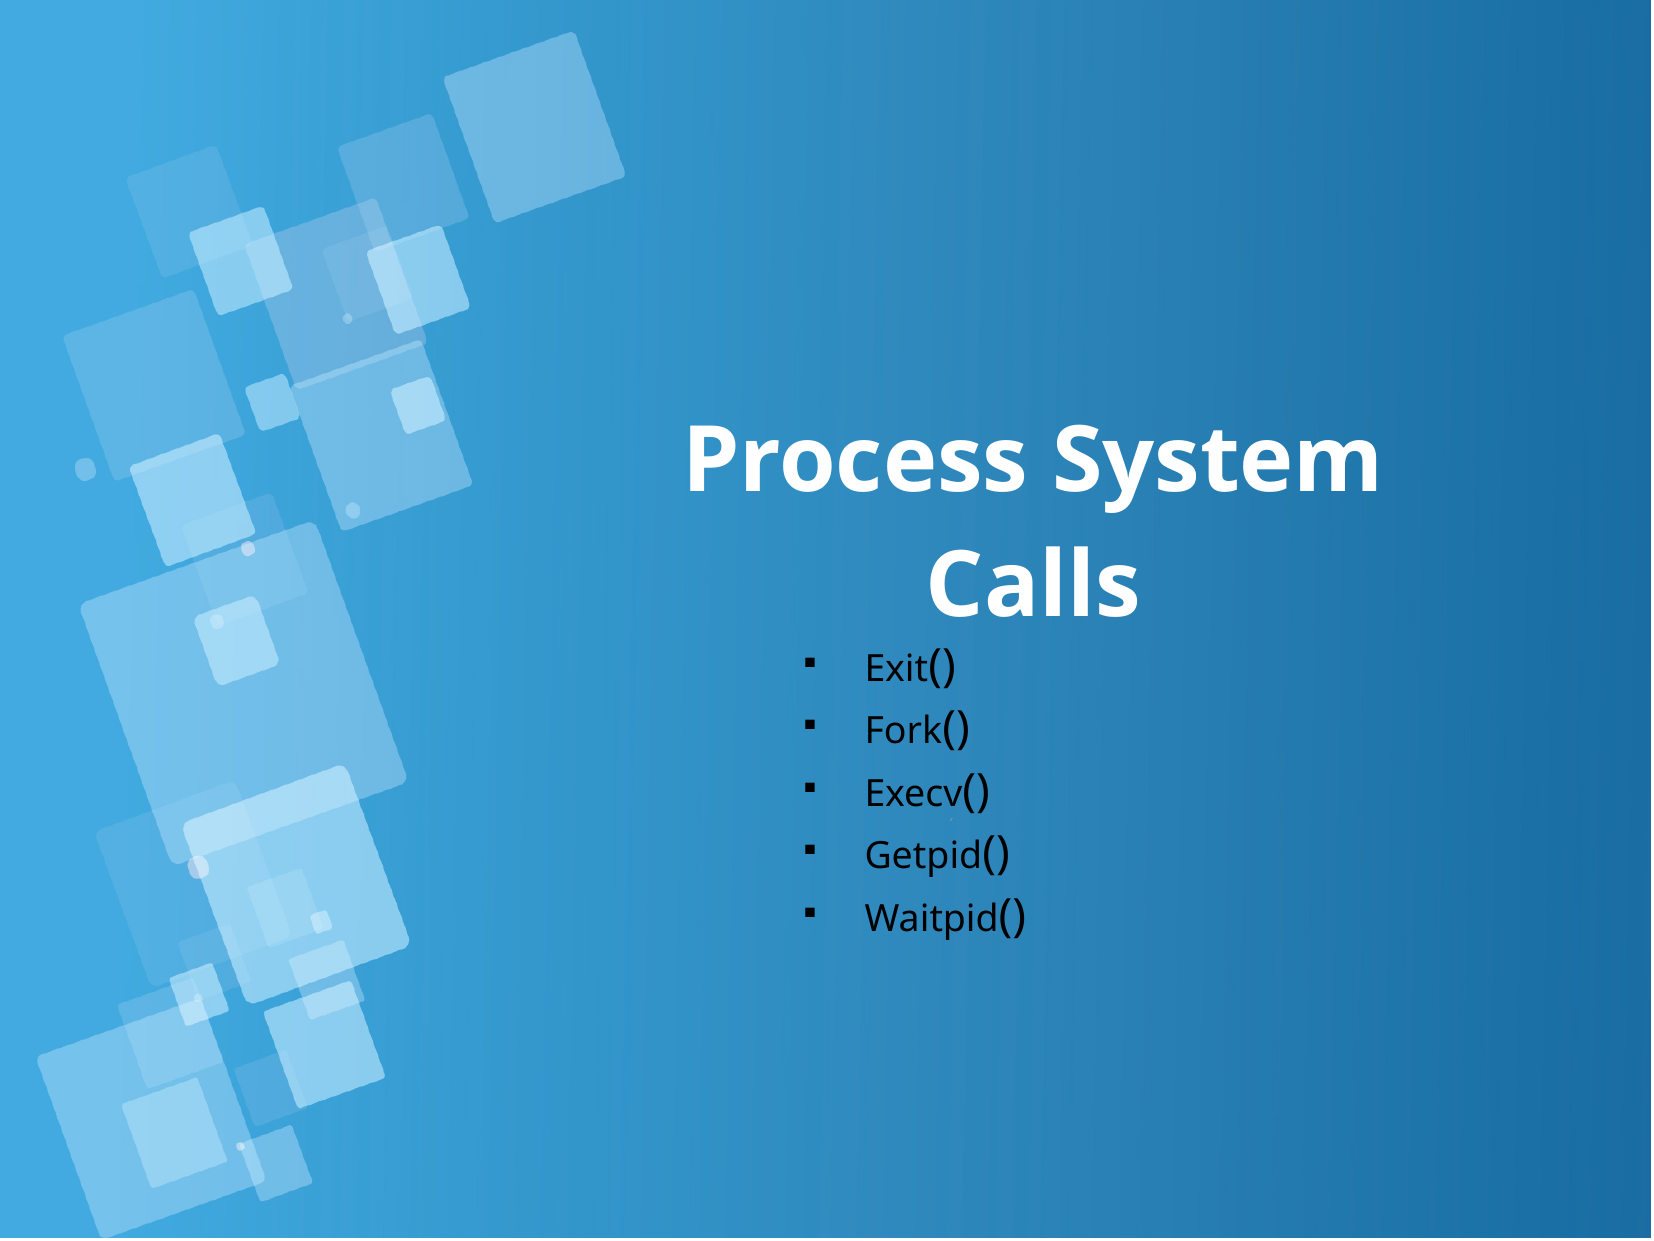

# Process System Calls
Exit()
Fork()
Execv()
Getpid()
Waitpid()